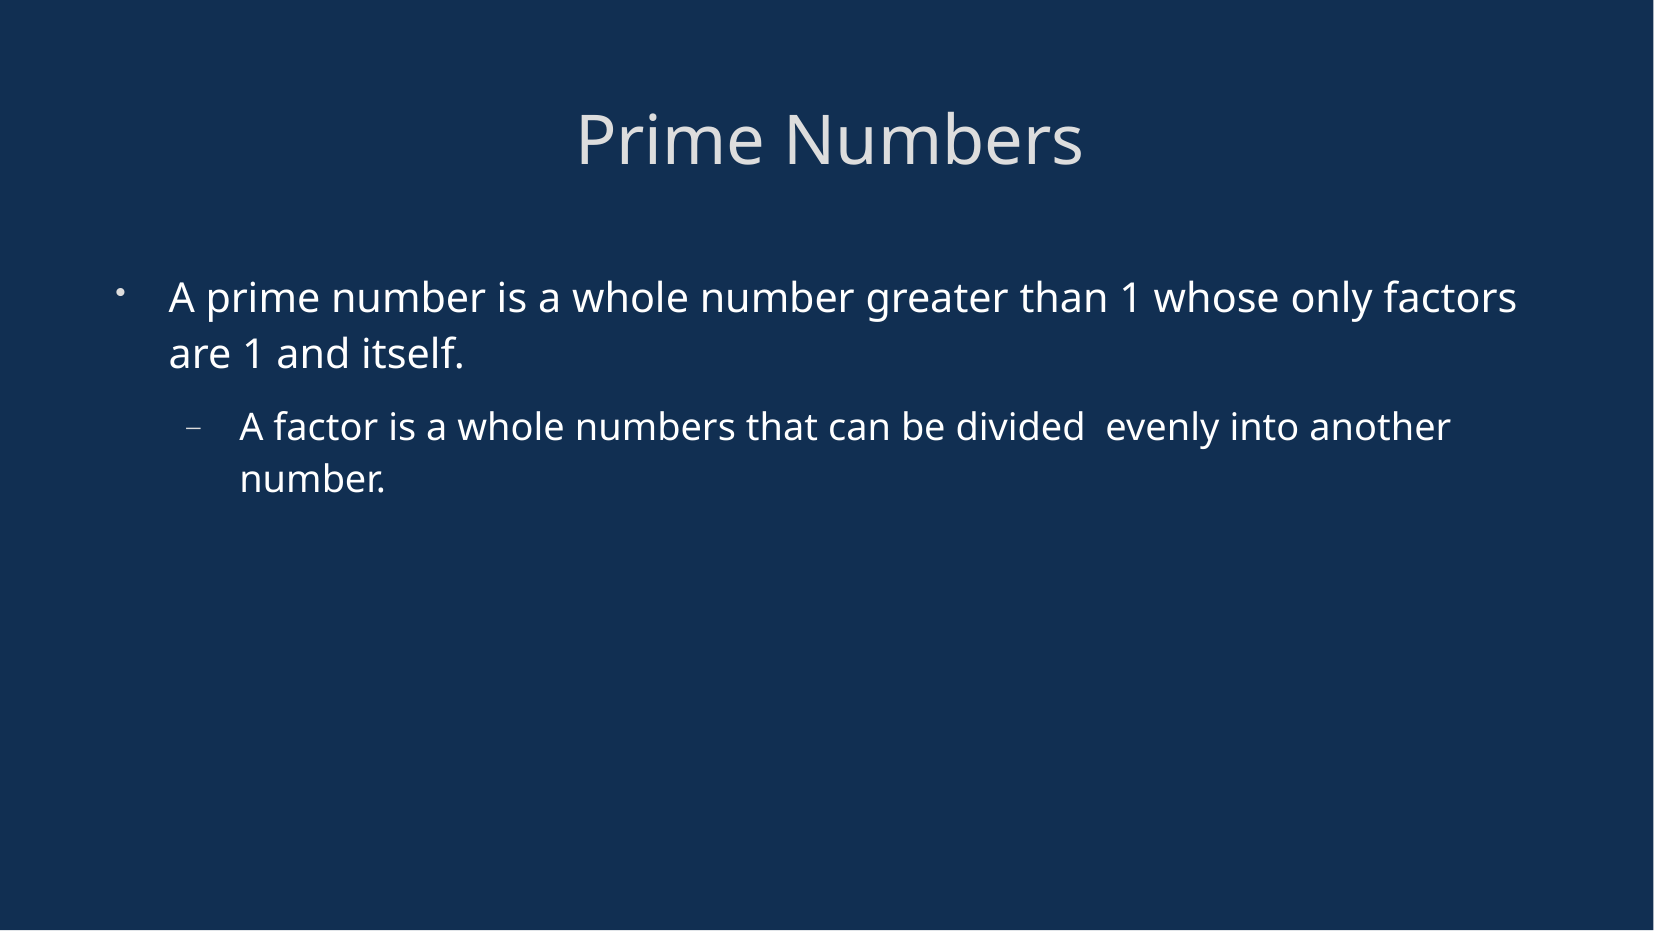

# Prime Numbers
A prime number is a whole number greater than 1 whose only factors are 1 and itself.
A factor is a whole numbers that can be divided evenly into another number.